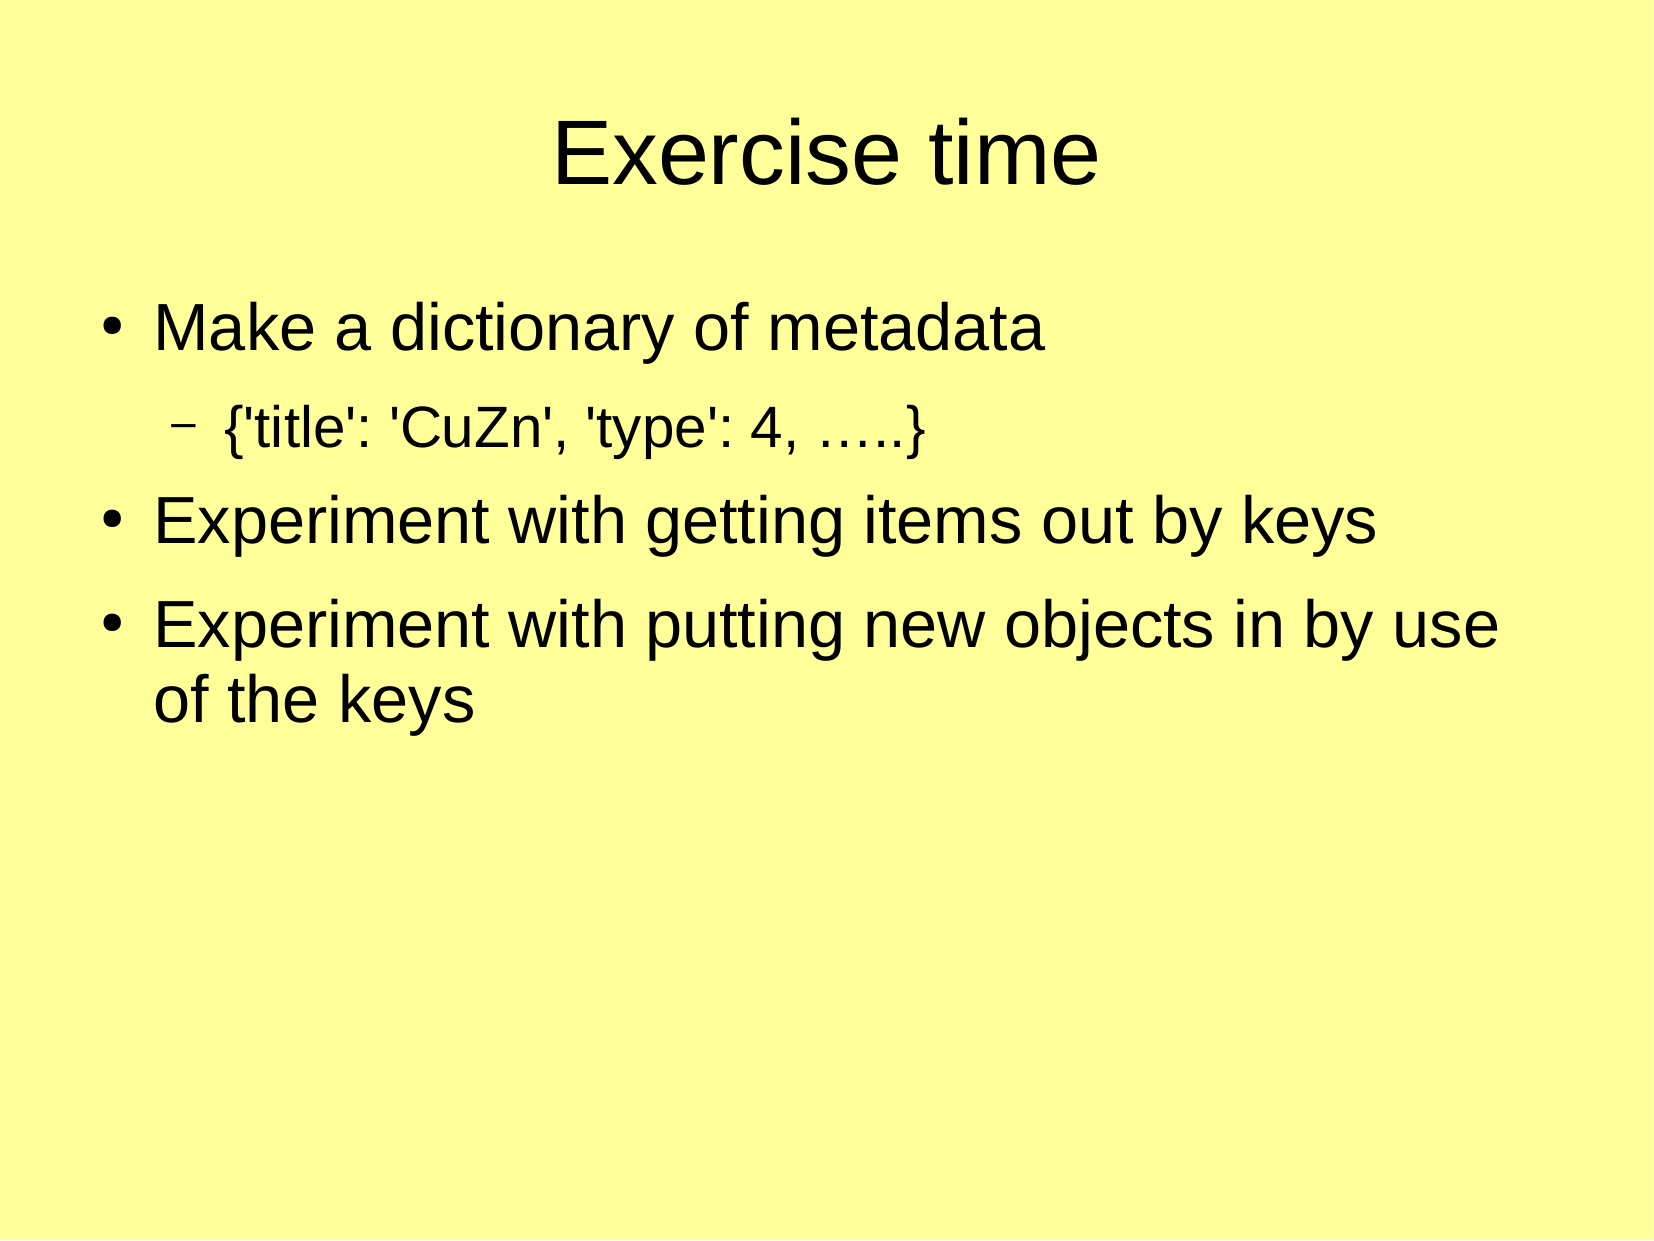

# Exercise time
Make a dictionary of metadata
{'title': 'CuZn', 'type': 4, …..}
Experiment with getting items out by keys
Experiment with putting new objects in by use of the keys